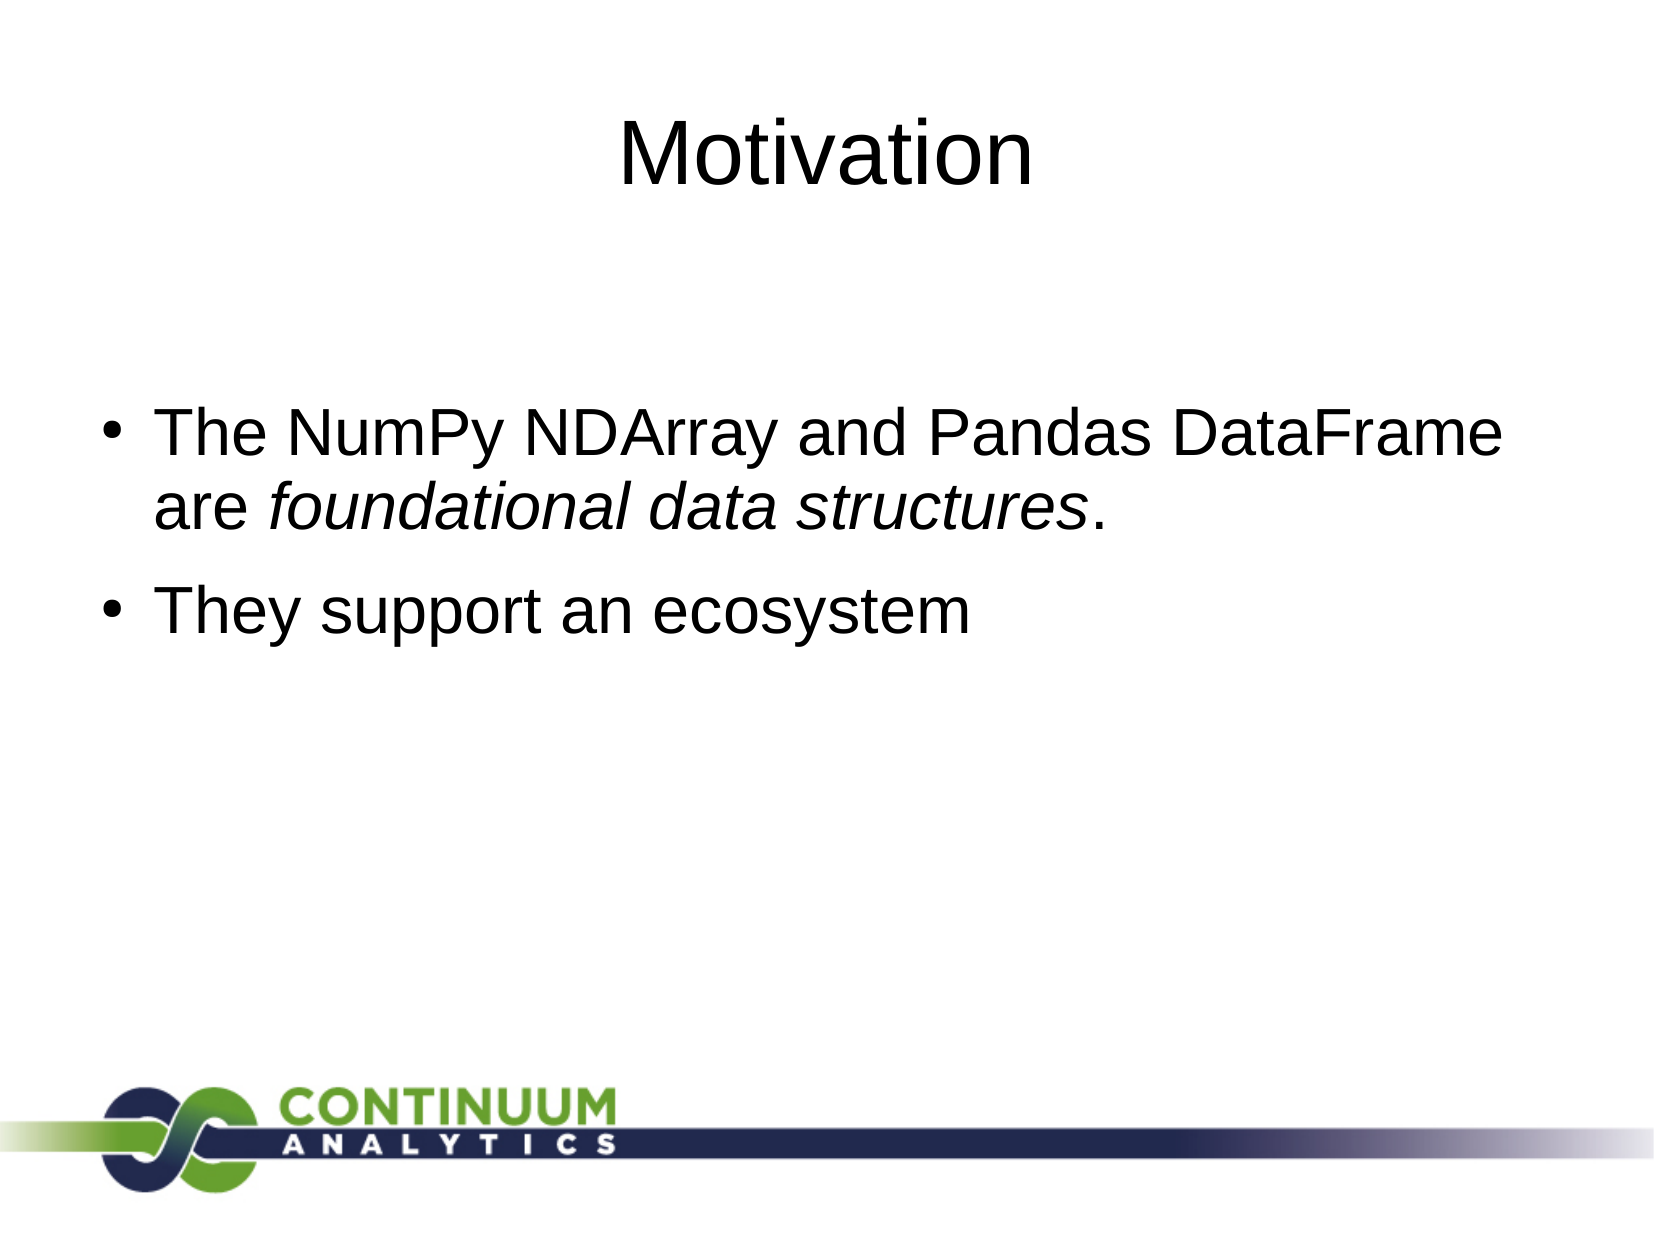

# Motivation
The NumPy NDArray and Pandas DataFrame are foundational data structures.
They support an ecosystem